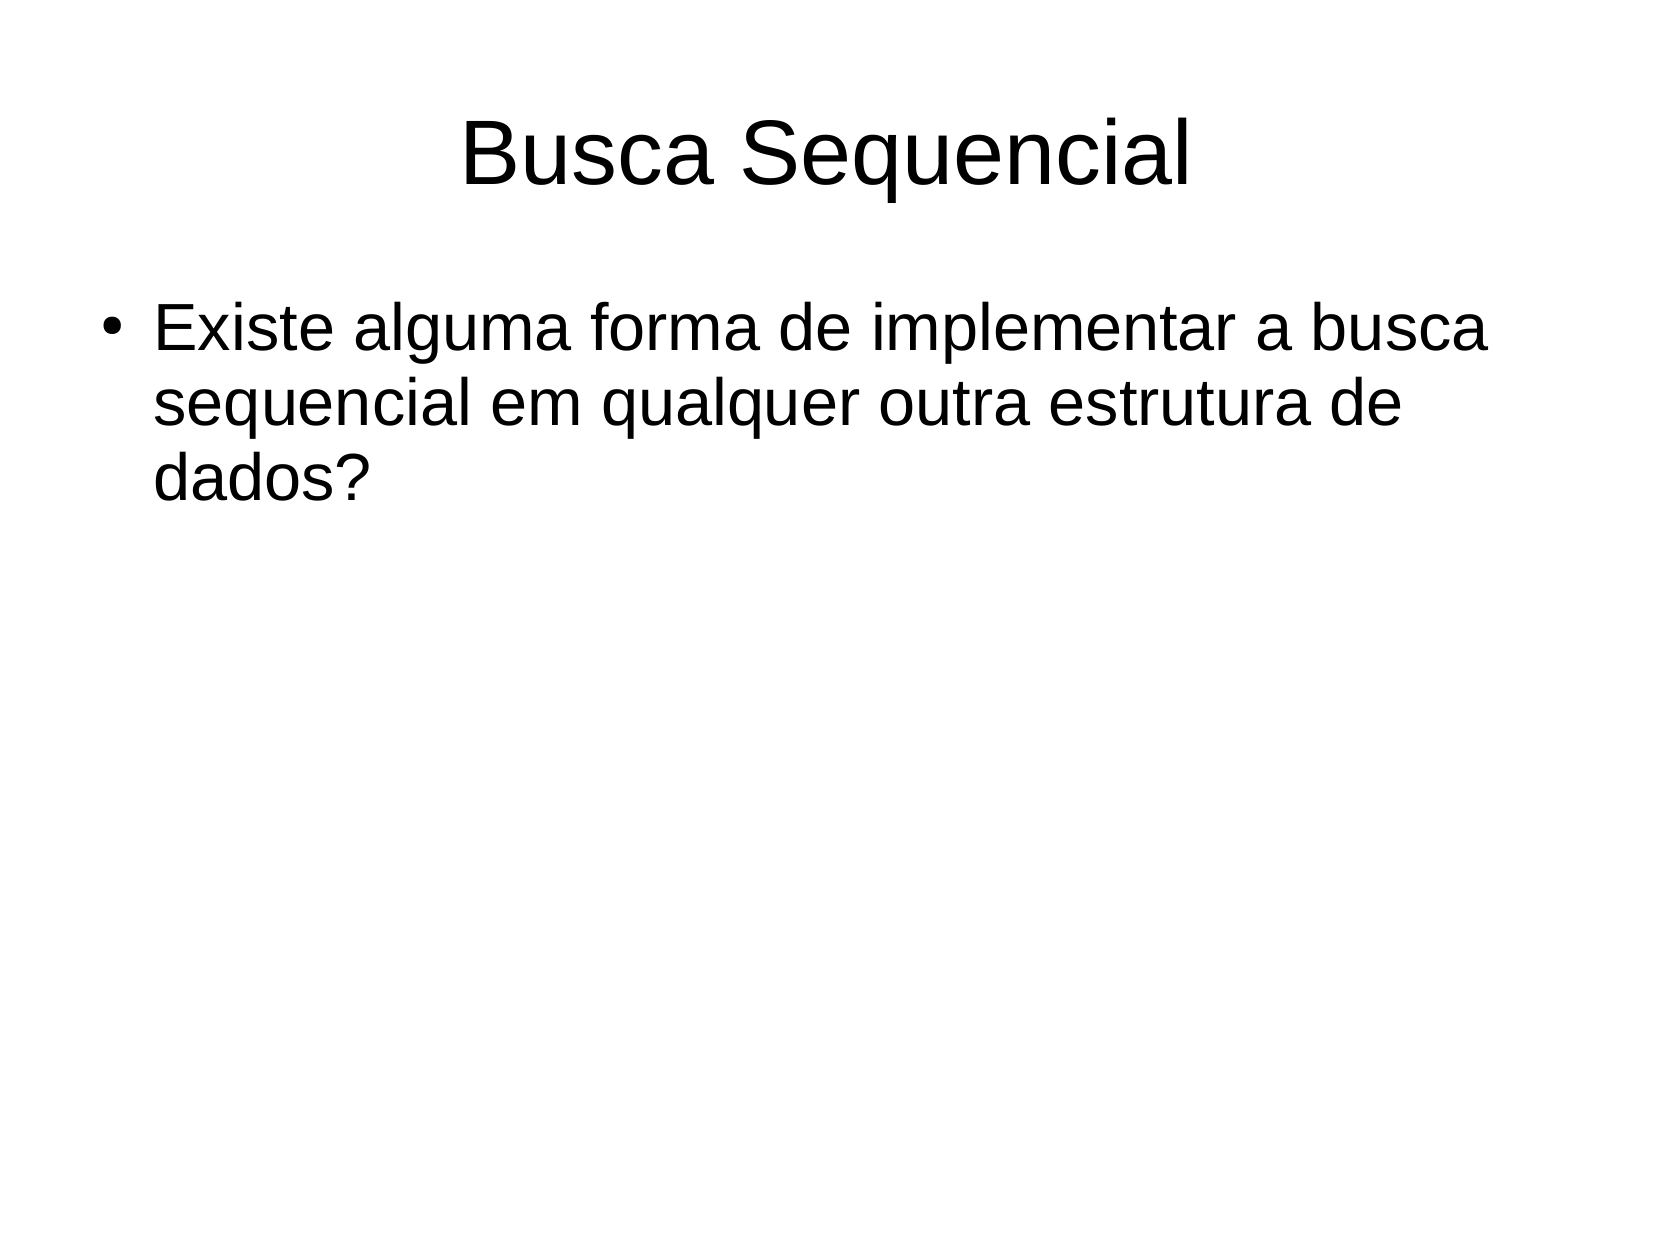

# Busca Sequencial
Existe alguma forma de implementar a busca sequencial em qualquer outra estrutura de dados?